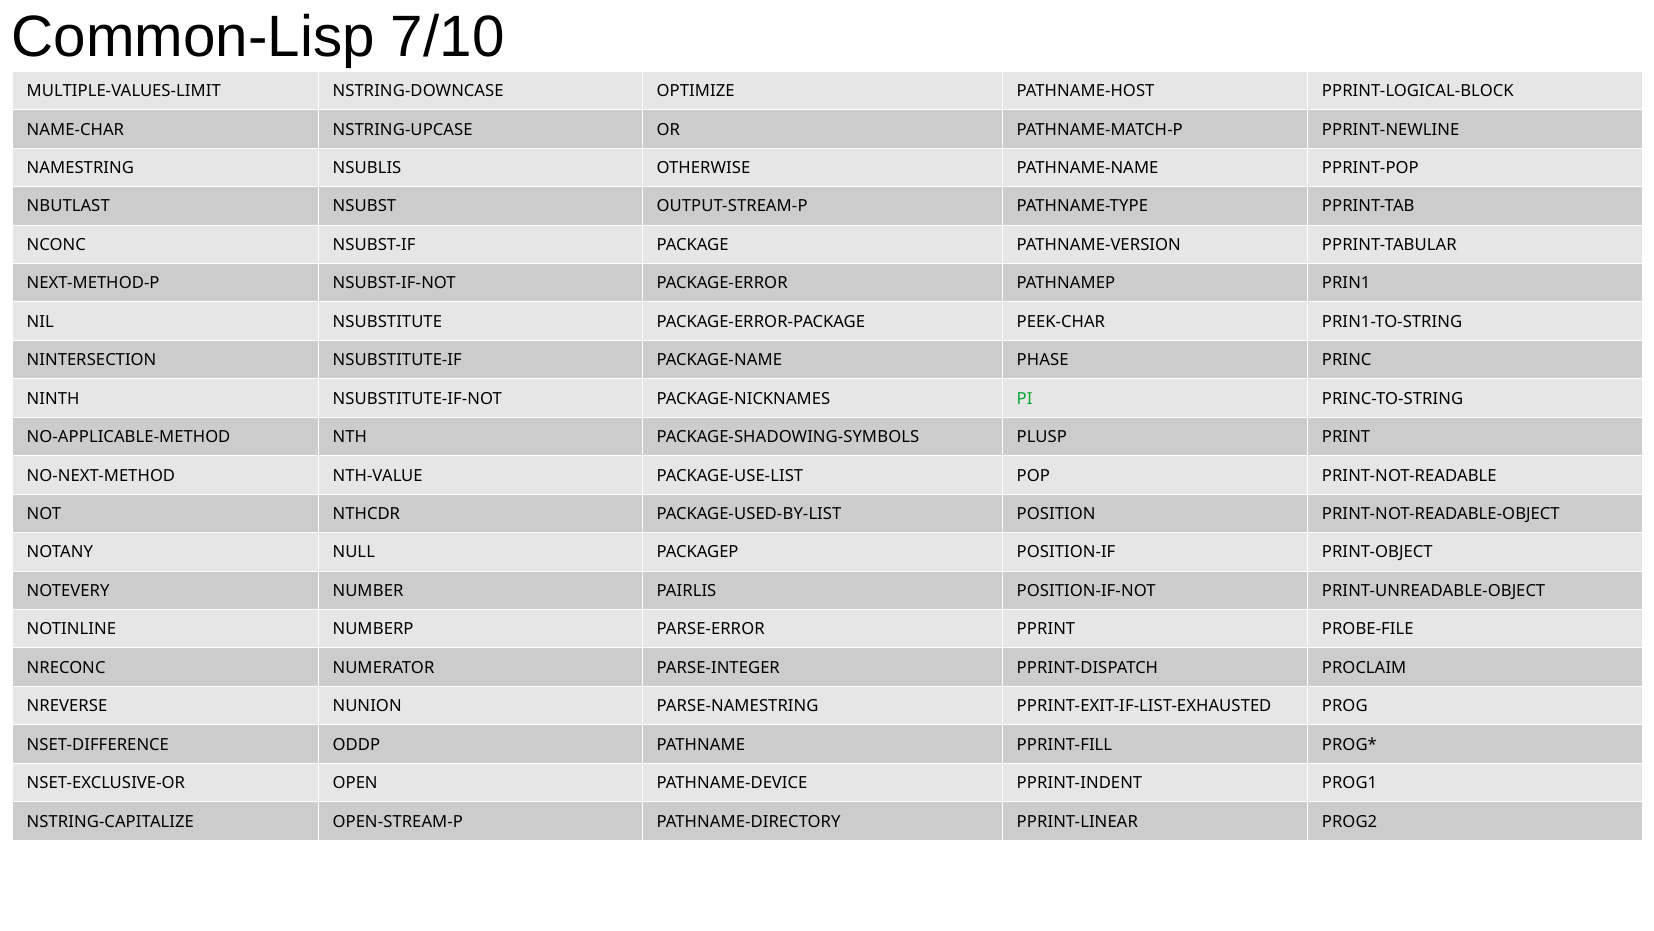

# Common-Lisp 7/10
| MULTIPLE-VALUES-LIMIT | NSTRING-DOWNCASE | OPTIMIZE | PATHNAME-HOST | PPRINT-LOGICAL-BLOCK |
| --- | --- | --- | --- | --- |
| NAME-CHAR | NSTRING-UPCASE | OR | PATHNAME-MATCH-P | PPRINT-NEWLINE |
| NAMESTRING | NSUBLIS | OTHERWISE | PATHNAME-NAME | PPRINT-POP |
| NBUTLAST | NSUBST | OUTPUT-STREAM-P | PATHNAME-TYPE | PPRINT-TAB |
| NCONC | NSUBST-IF | PACKAGE | PATHNAME-VERSION | PPRINT-TABULAR |
| NEXT-METHOD-P | NSUBST-IF-NOT | PACKAGE-ERROR | PATHNAMEP | PRIN1 |
| NIL | NSUBSTITUTE | PACKAGE-ERROR-PACKAGE | PEEK-CHAR | PRIN1-TO-STRING |
| NINTERSECTION | NSUBSTITUTE-IF | PACKAGE-NAME | PHASE | PRINC |
| NINTH | NSUBSTITUTE-IF-NOT | PACKAGE-NICKNAMES | PI | PRINC-TO-STRING |
| NO-APPLICABLE-METHOD | NTH | PACKAGE-SHADOWING-SYMBOLS | PLUSP | PRINT |
| NO-NEXT-METHOD | NTH-VALUE | PACKAGE-USE-LIST | POP | PRINT-NOT-READABLE |
| NOT | NTHCDR | PACKAGE-USED-BY-LIST | POSITION | PRINT-NOT-READABLE-OBJECT |
| NOTANY | NULL | PACKAGEP | POSITION-IF | PRINT-OBJECT |
| NOTEVERY | NUMBER | PAIRLIS | POSITION-IF-NOT | PRINT-UNREADABLE-OBJECT |
| NOTINLINE | NUMBERP | PARSE-ERROR | PPRINT | PROBE-FILE |
| NRECONC | NUMERATOR | PARSE-INTEGER | PPRINT-DISPATCH | PROCLAIM |
| NREVERSE | NUNION | PARSE-NAMESTRING | PPRINT-EXIT-IF-LIST-EXHAUSTED | PROG |
| NSET-DIFFERENCE | ODDP | PATHNAME | PPRINT-FILL | PROG\* |
| NSET-EXCLUSIVE-OR | OPEN | PATHNAME-DEVICE | PPRINT-INDENT | PROG1 |
| NSTRING-CAPITALIZE | OPEN-STREAM-P | PATHNAME-DIRECTORY | PPRINT-LINEAR | PROG2 |